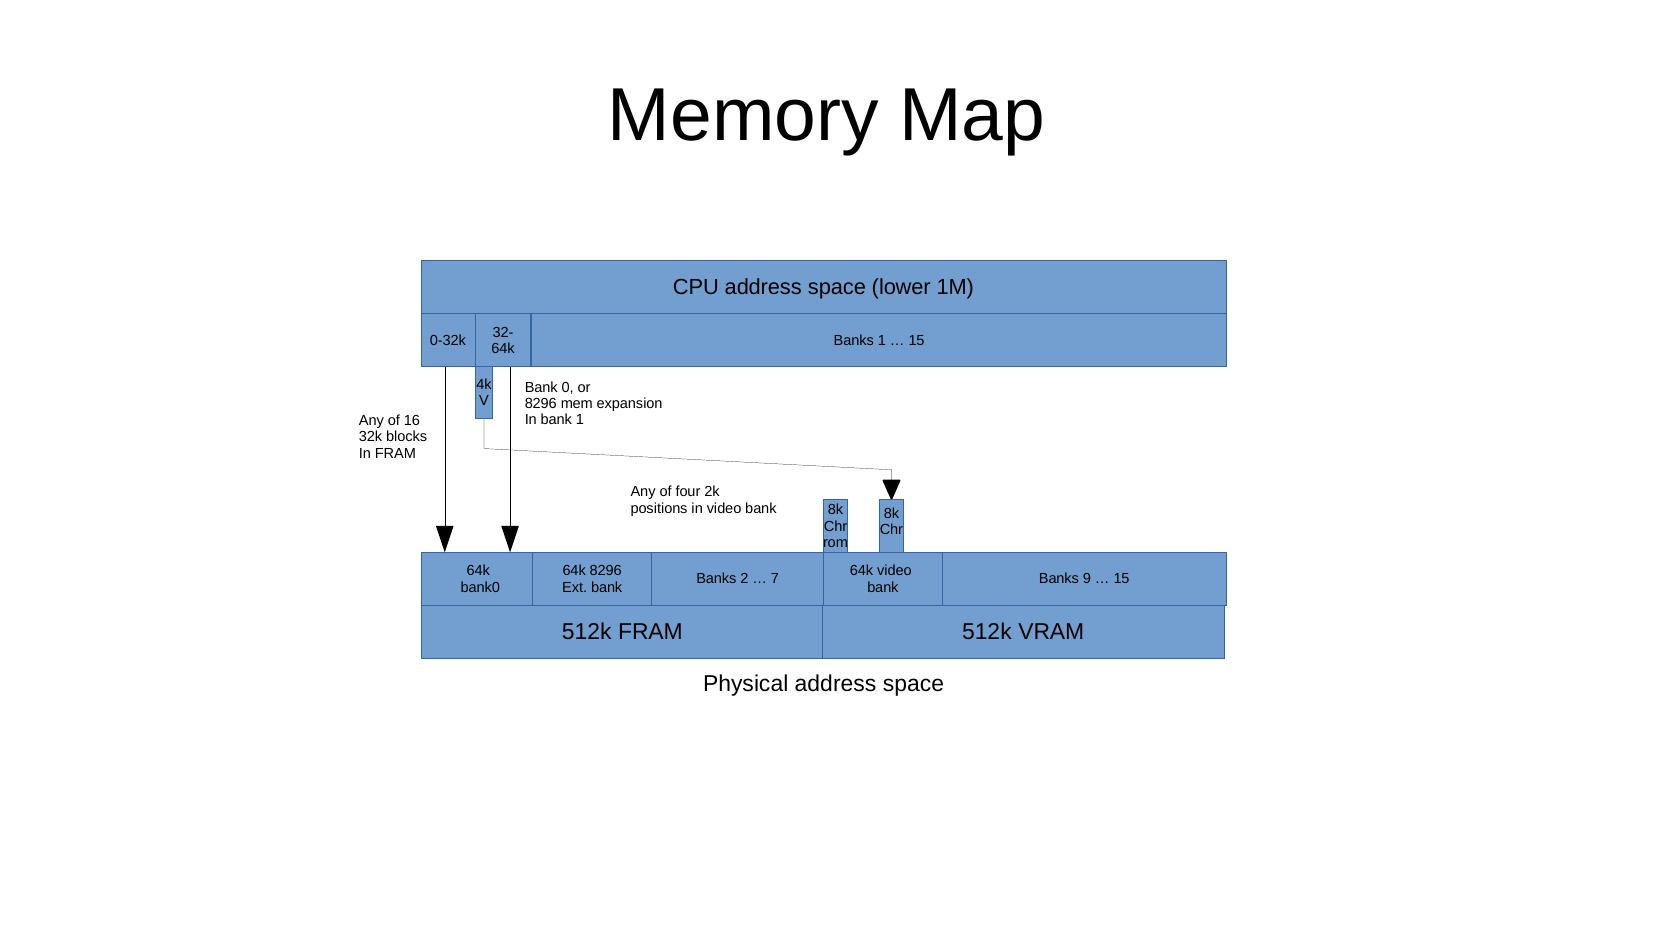

# Memory Map
CPU address space (lower 1M)
0-32k
32-
64k
Banks 1 … 15
4k
V
Bank 0, or
8296 mem expansion
In bank 1
Any of 16
32k blocks
In FRAM
Any of four 2k positions in video bank
8k
Chr
rom
8k
Chr
64k
bank0
64k 8296
Ext. bank
Banks 2 … 7
64k video
bank
Banks 9 … 15
512k FRAM
512k VRAM
Physical address space